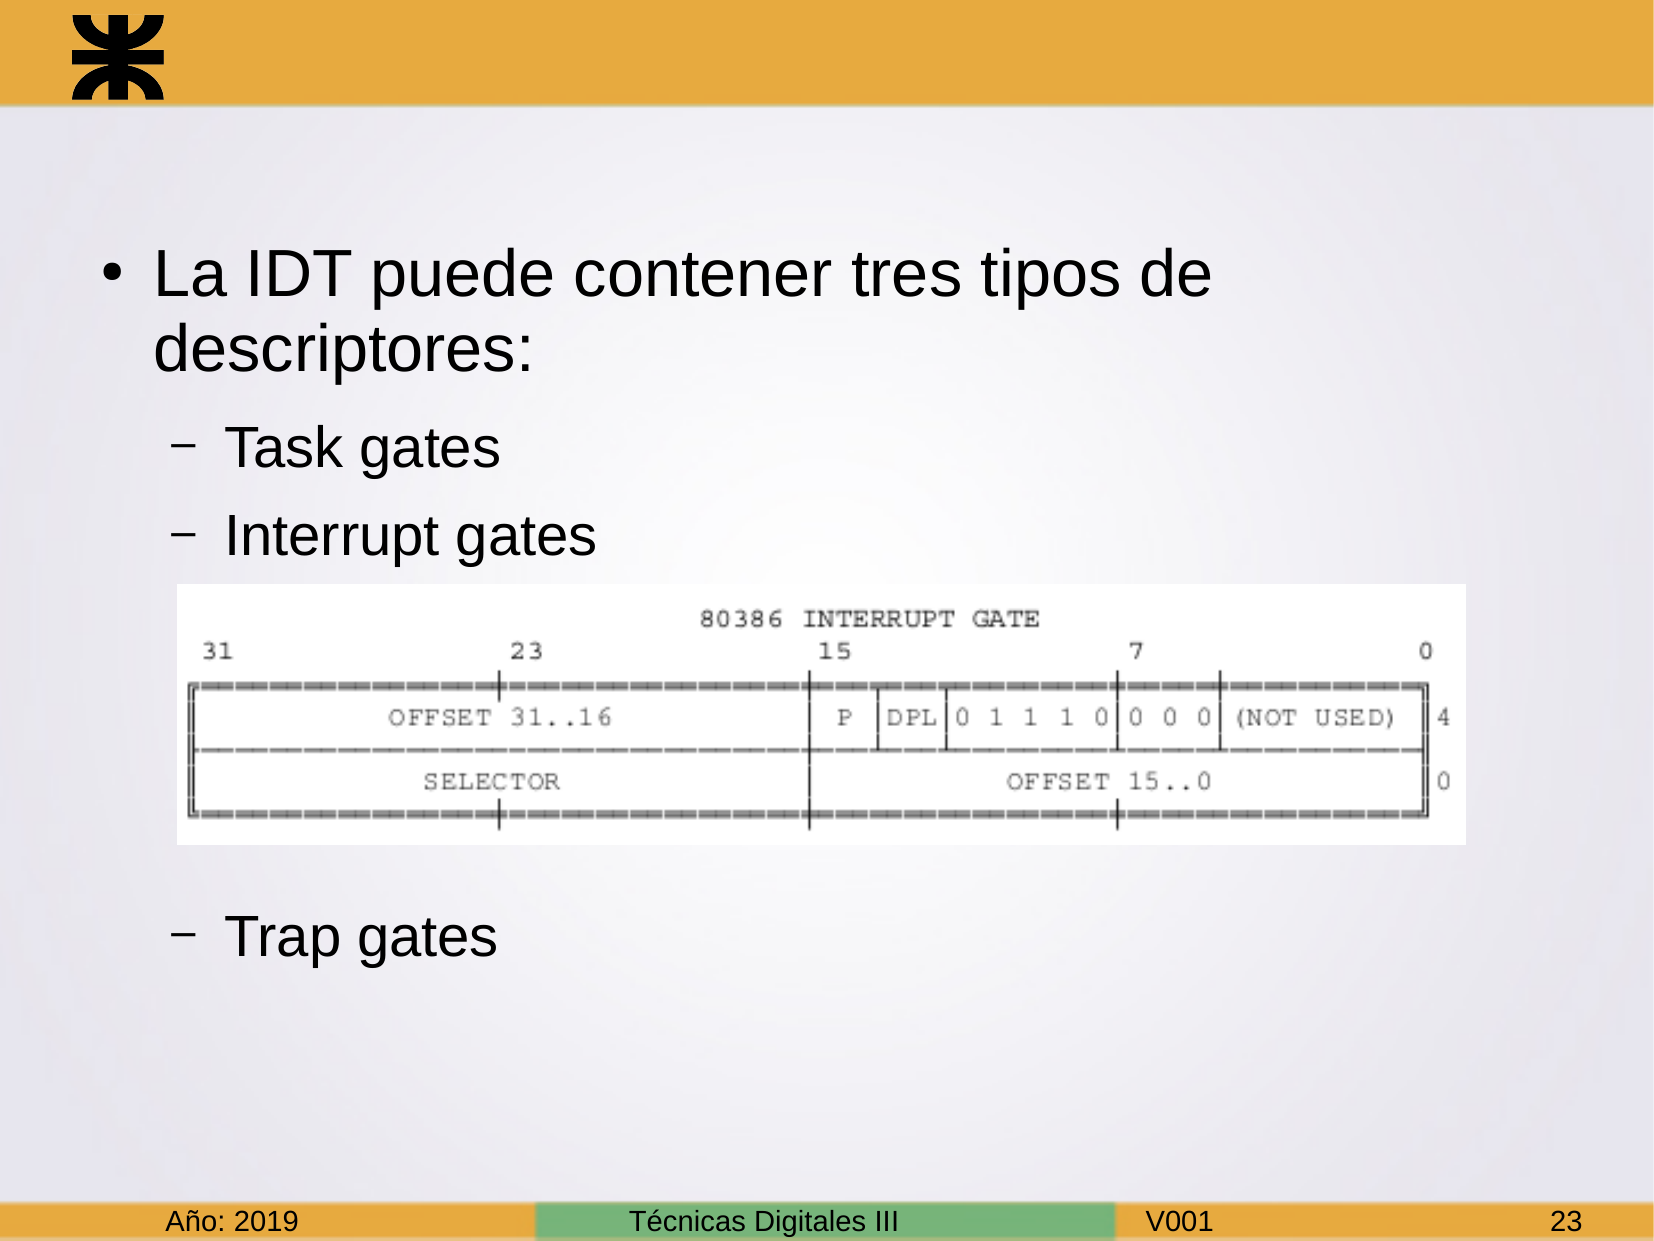

#
La IDT puede contener tres tipos de descriptores:
Task gates
Interrupt gates
Trap gates
2013
Técnicas Digitales III
23